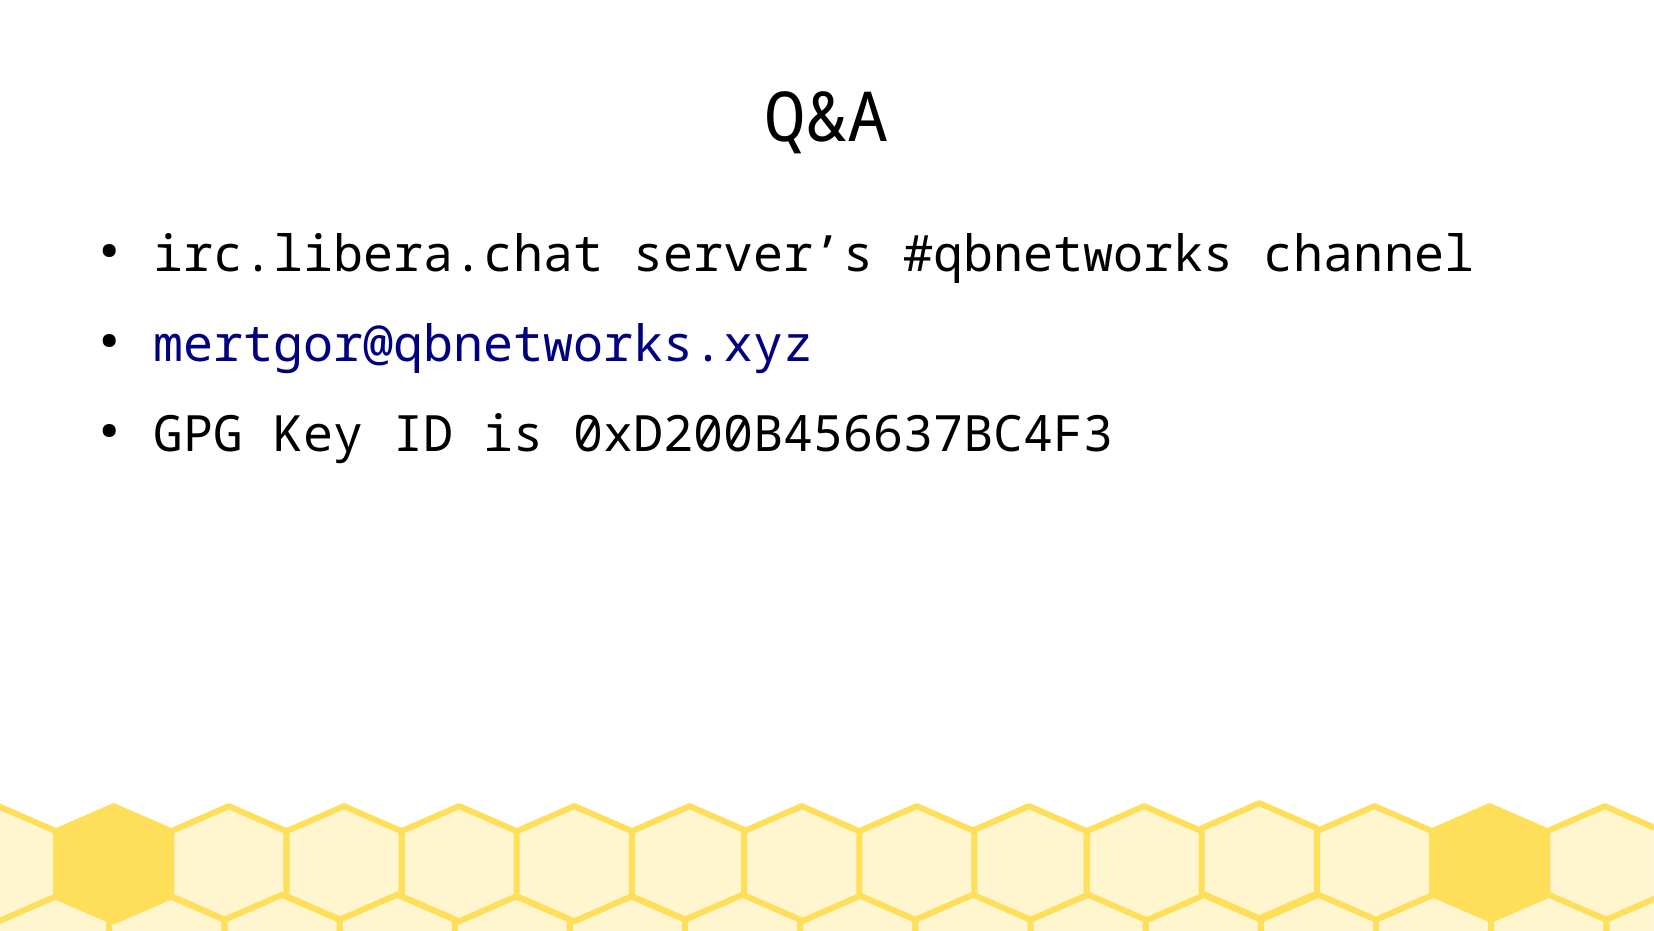

# Q&A
irc.libera.chat server’s #qbnetworks channel
mertgor@qbnetworks.xyz
GPG Key ID is 0xD200B456637BC4F3